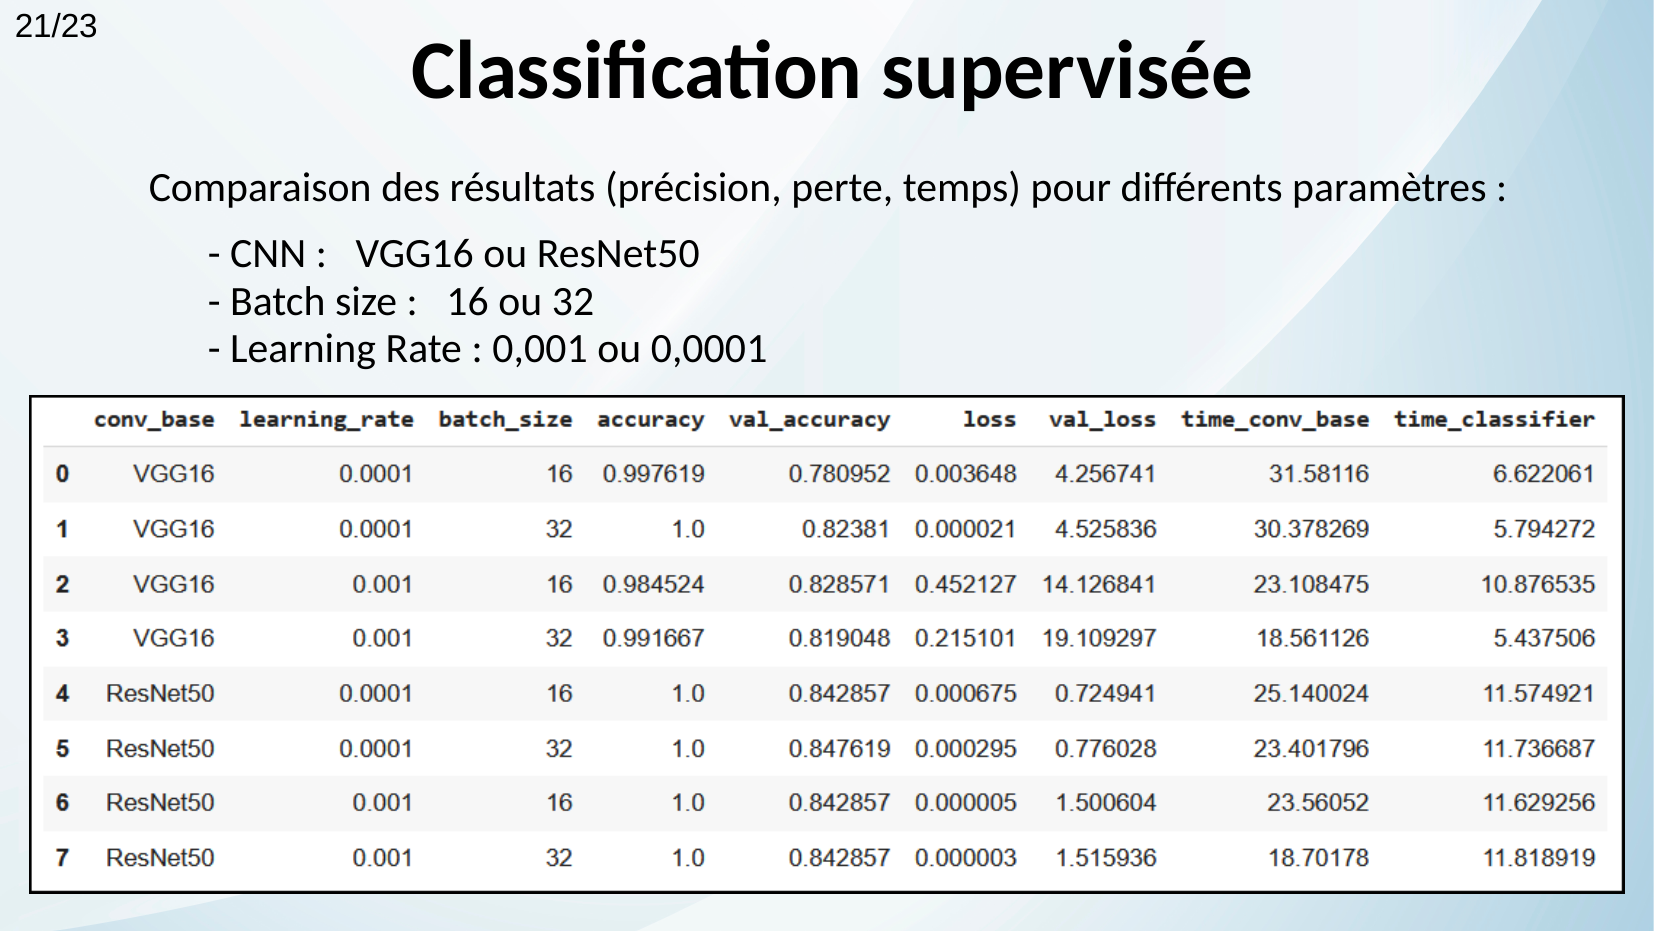

21/23
# Classification supervisée
Comparaison des résultats (précision, perte, temps) pour différents paramètres :
		- CNN : VGG16 ou ResNet50
		- Batch size : 16 ou 32
		- Learning Rate : 0,001 ou 0,0001